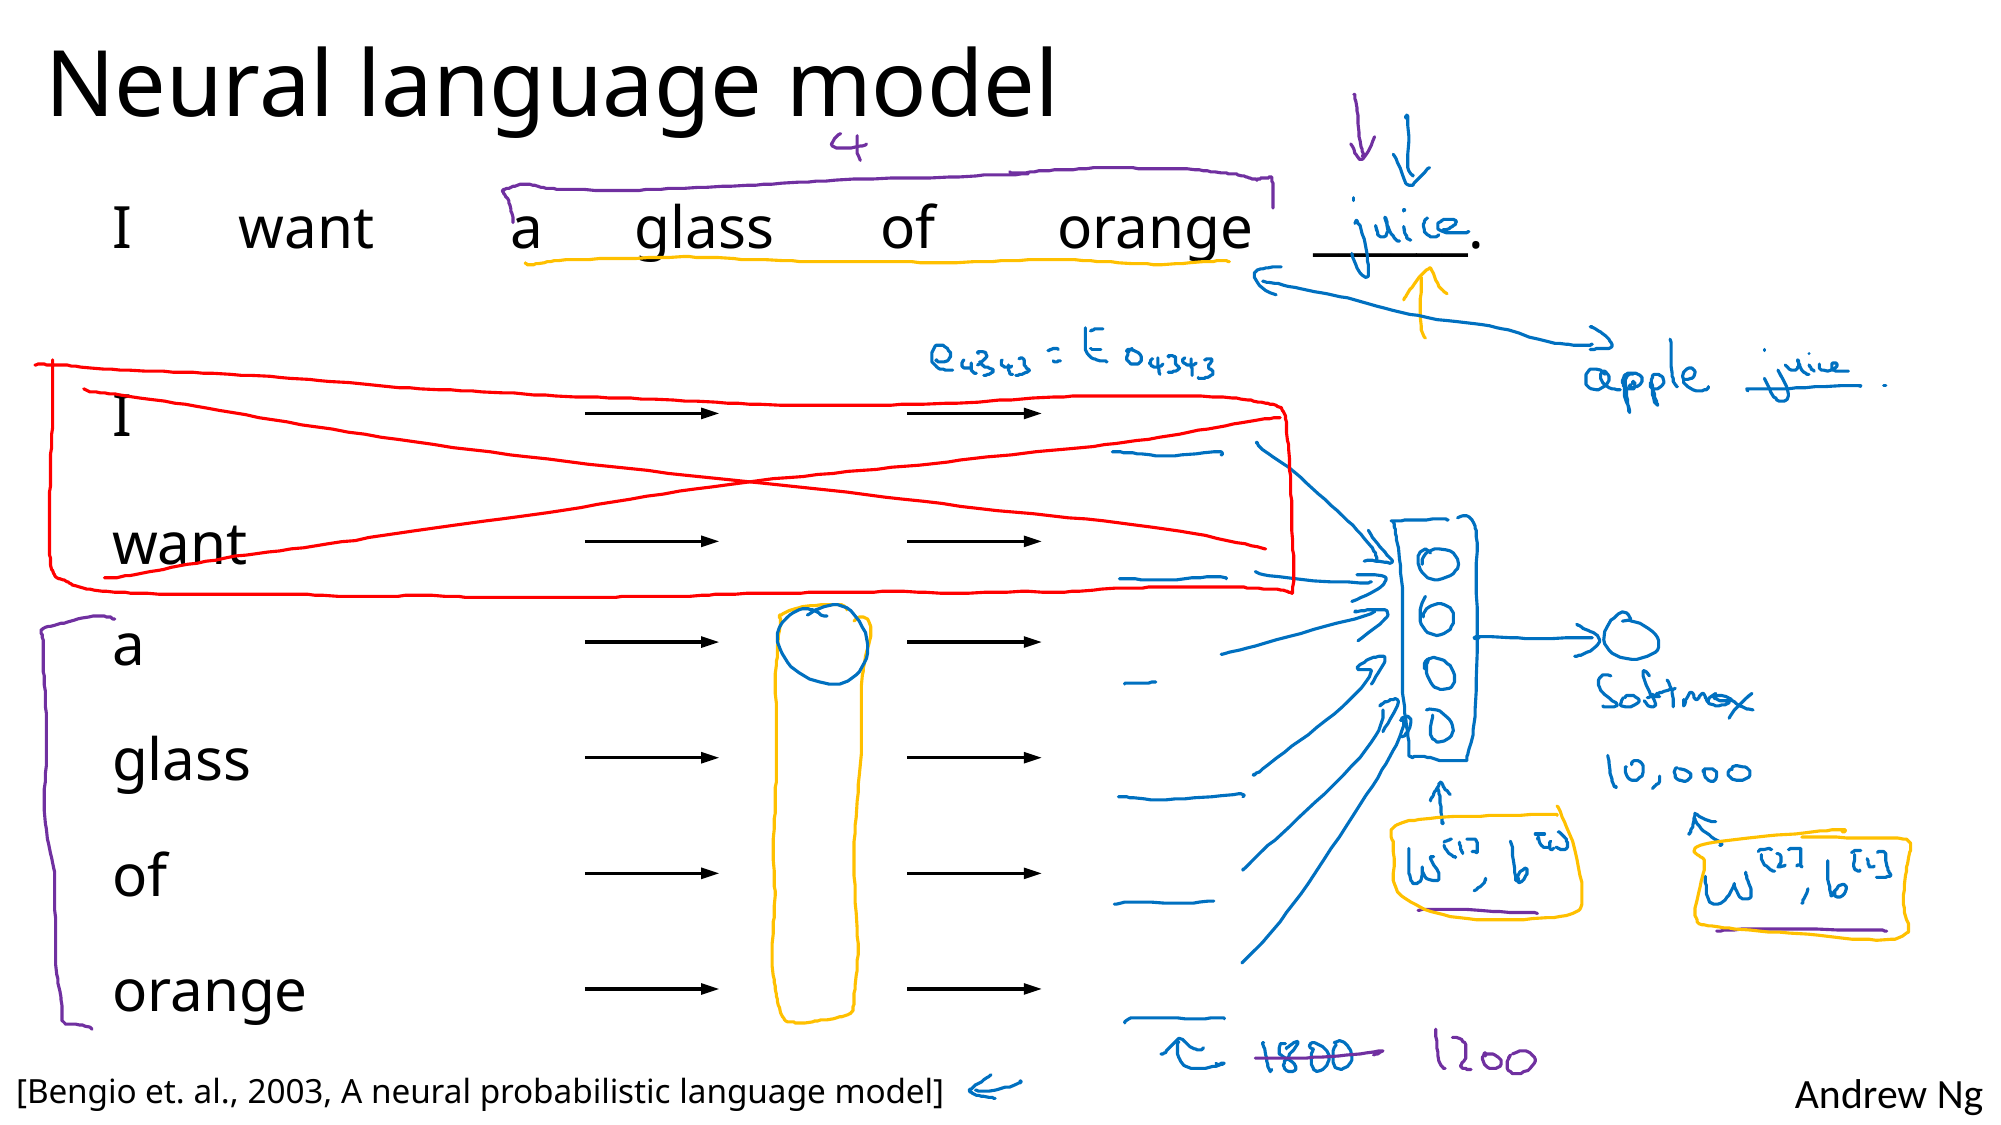

# Neural language model
I want a glass of orange ______.
I
want
a
glass
of
orange
[Bengio et. al., 2003, A neural probabilistic language model]